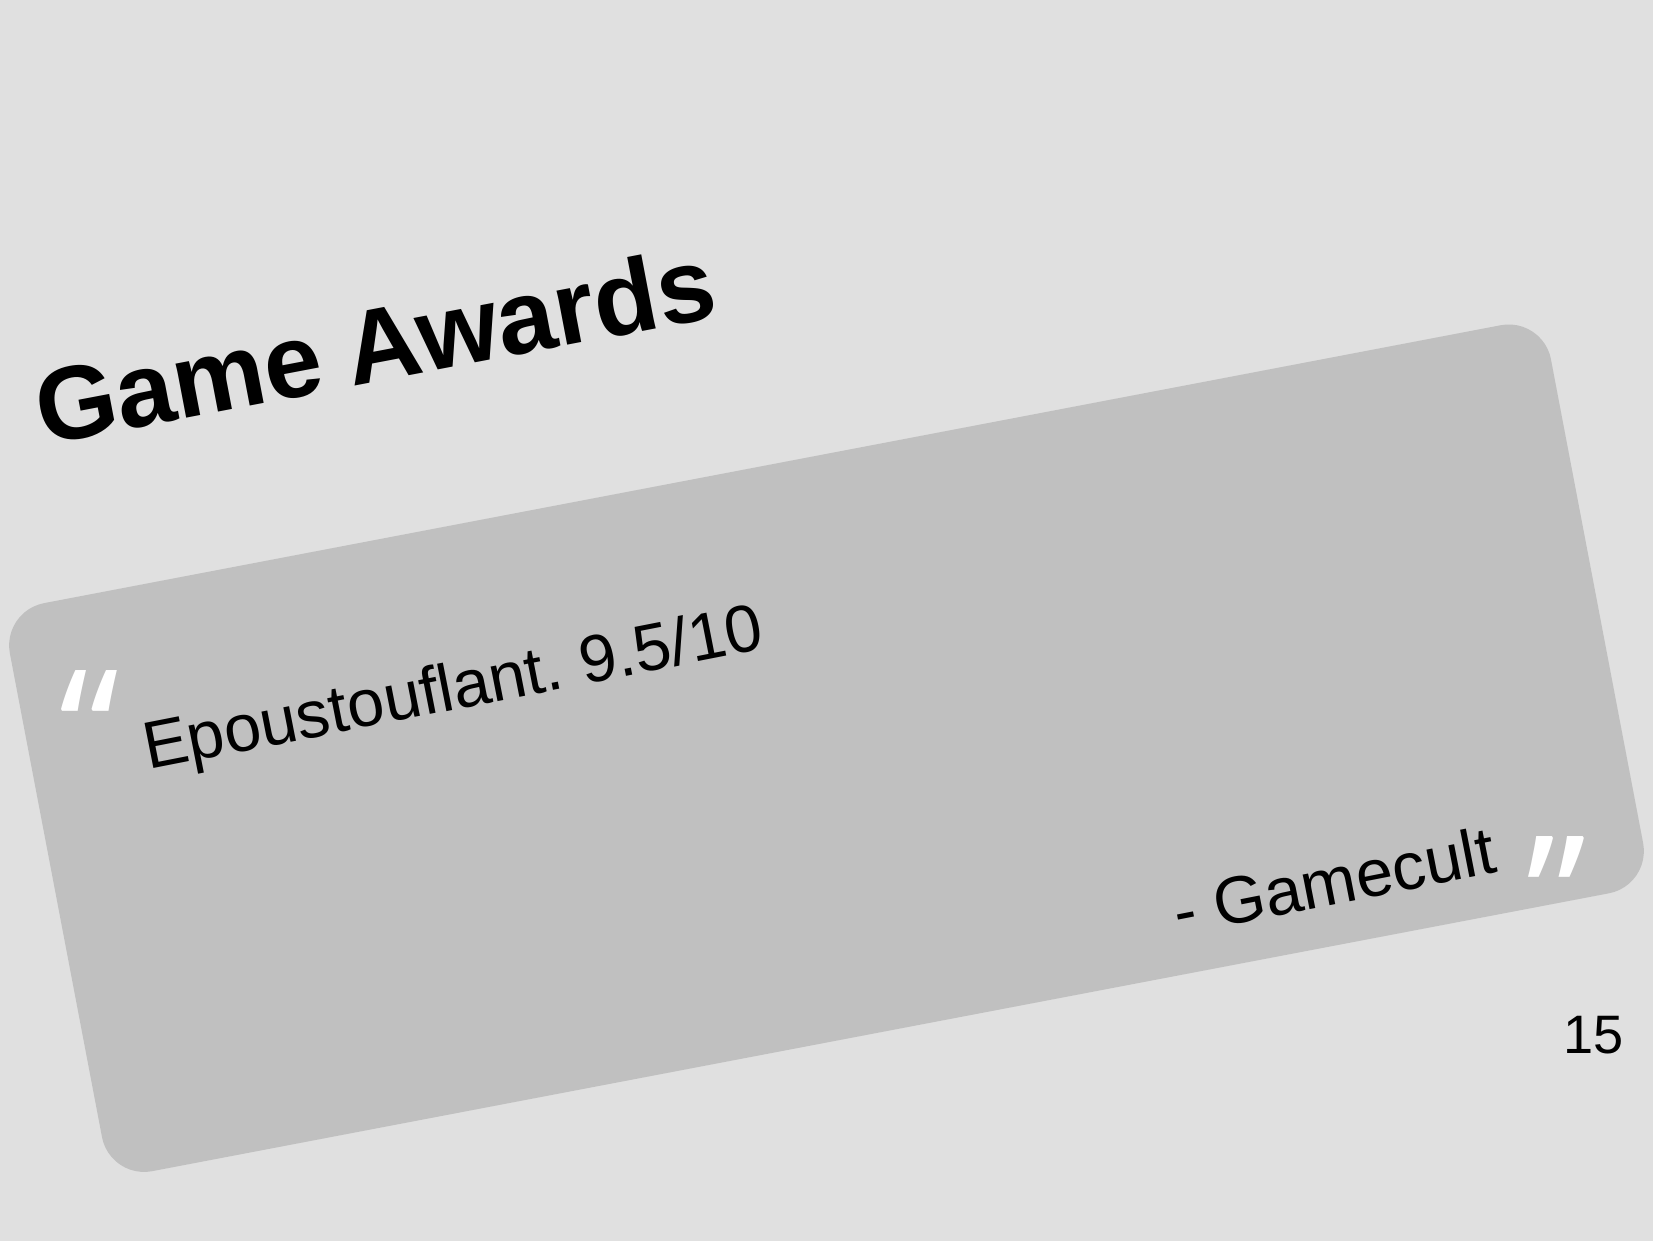

# Game Awards
Epoustouflant. 9.5/10
- Gamecult
15